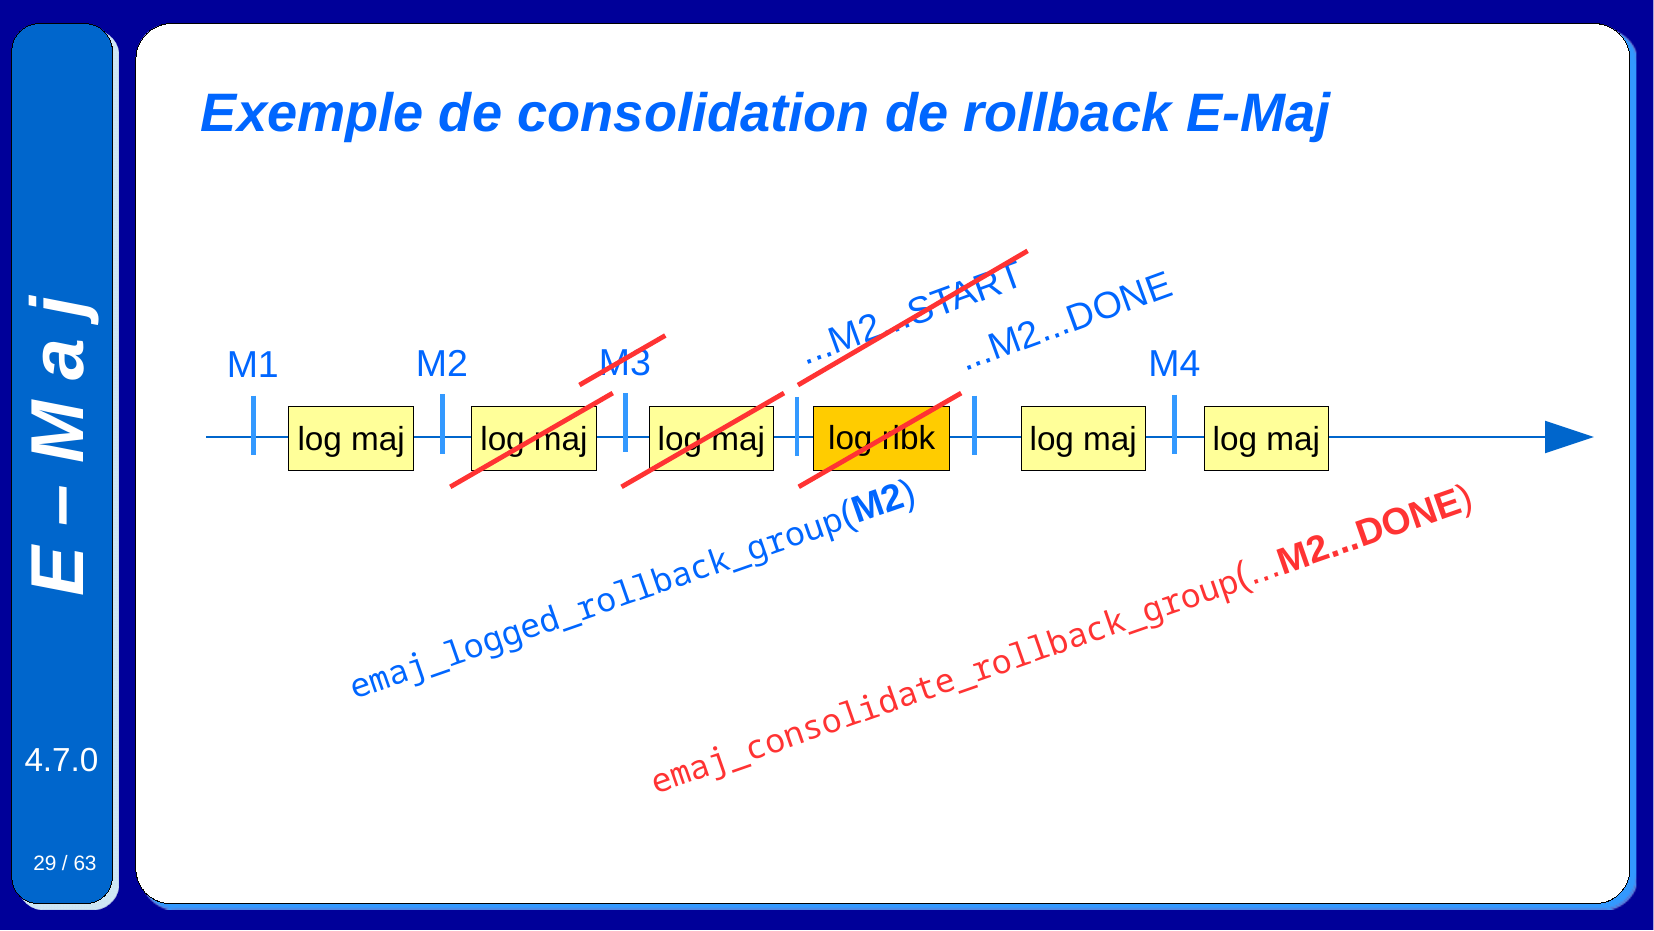

# Exemple de consolidation de rollback E-Maj
...M2...START
...M2...DONE
M3
M2
M4
M1
log maj
log maj
log maj
log rlbk
log maj
log maj
emaj_logged_rollback_group(M2)
emaj_consolidate_rollback_group(...M2...DONE)